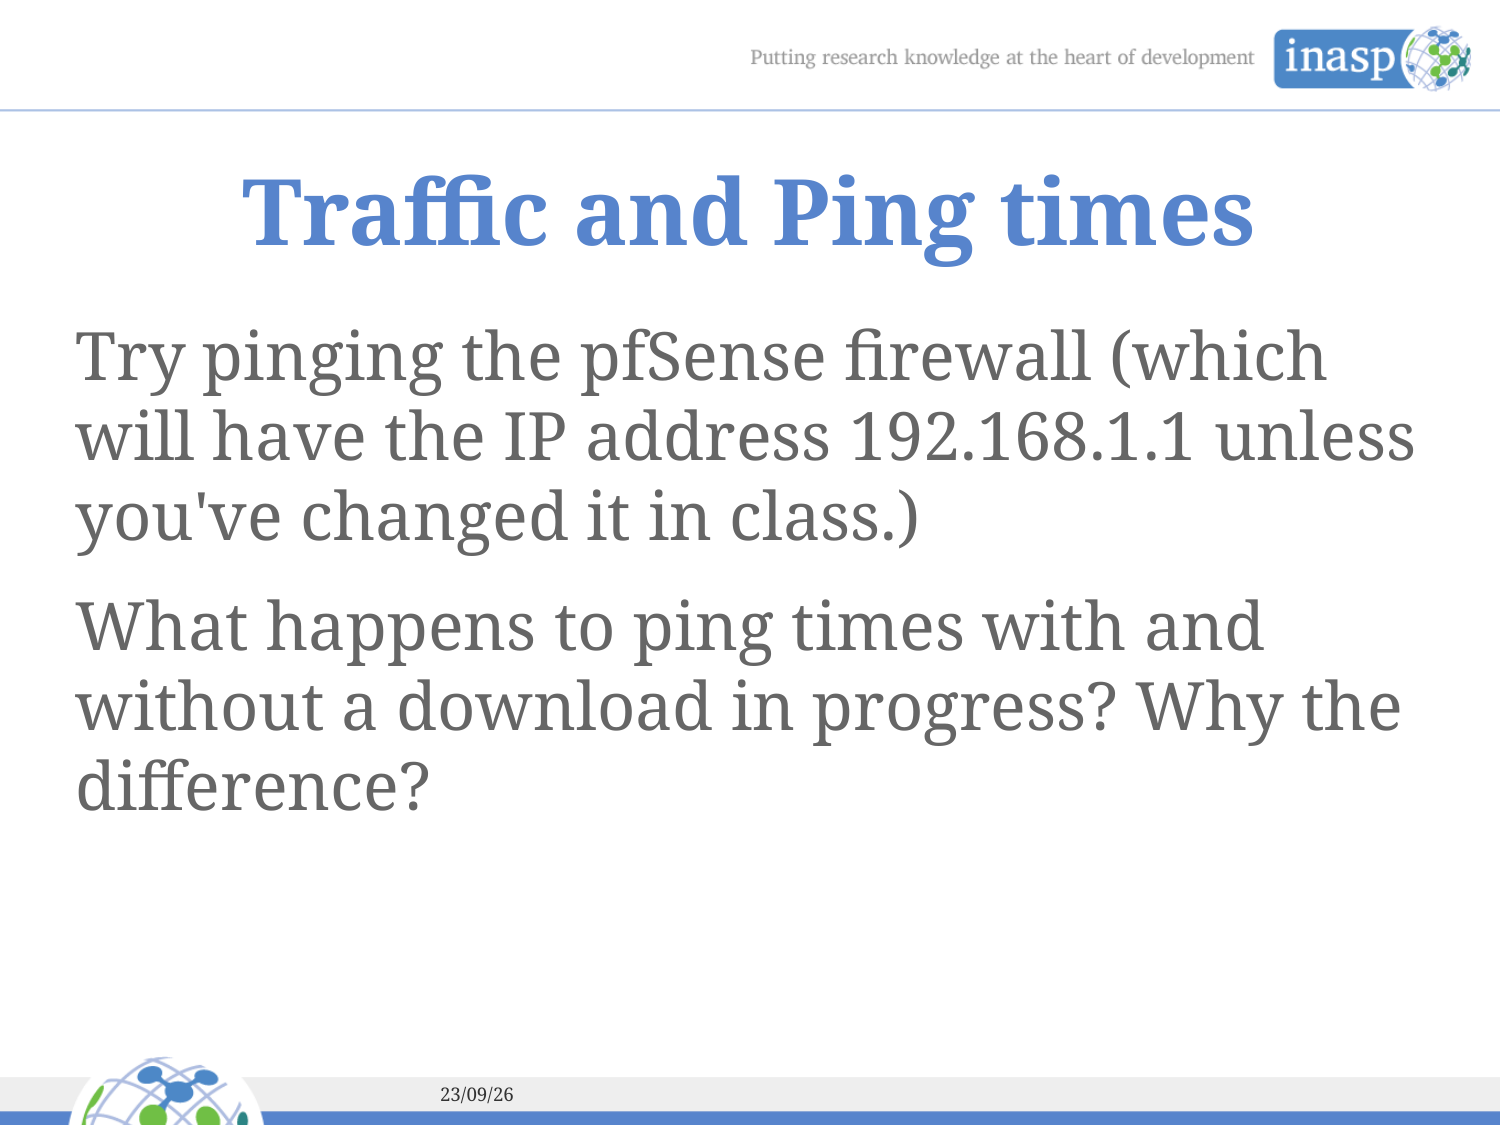

# Traffic and Ping times
Try pinging the pfSense firewall (which will have the IP address 192.168.1.1 unless you've changed it in class.)
What happens to ping times with and without a download in progress? Why the difference?